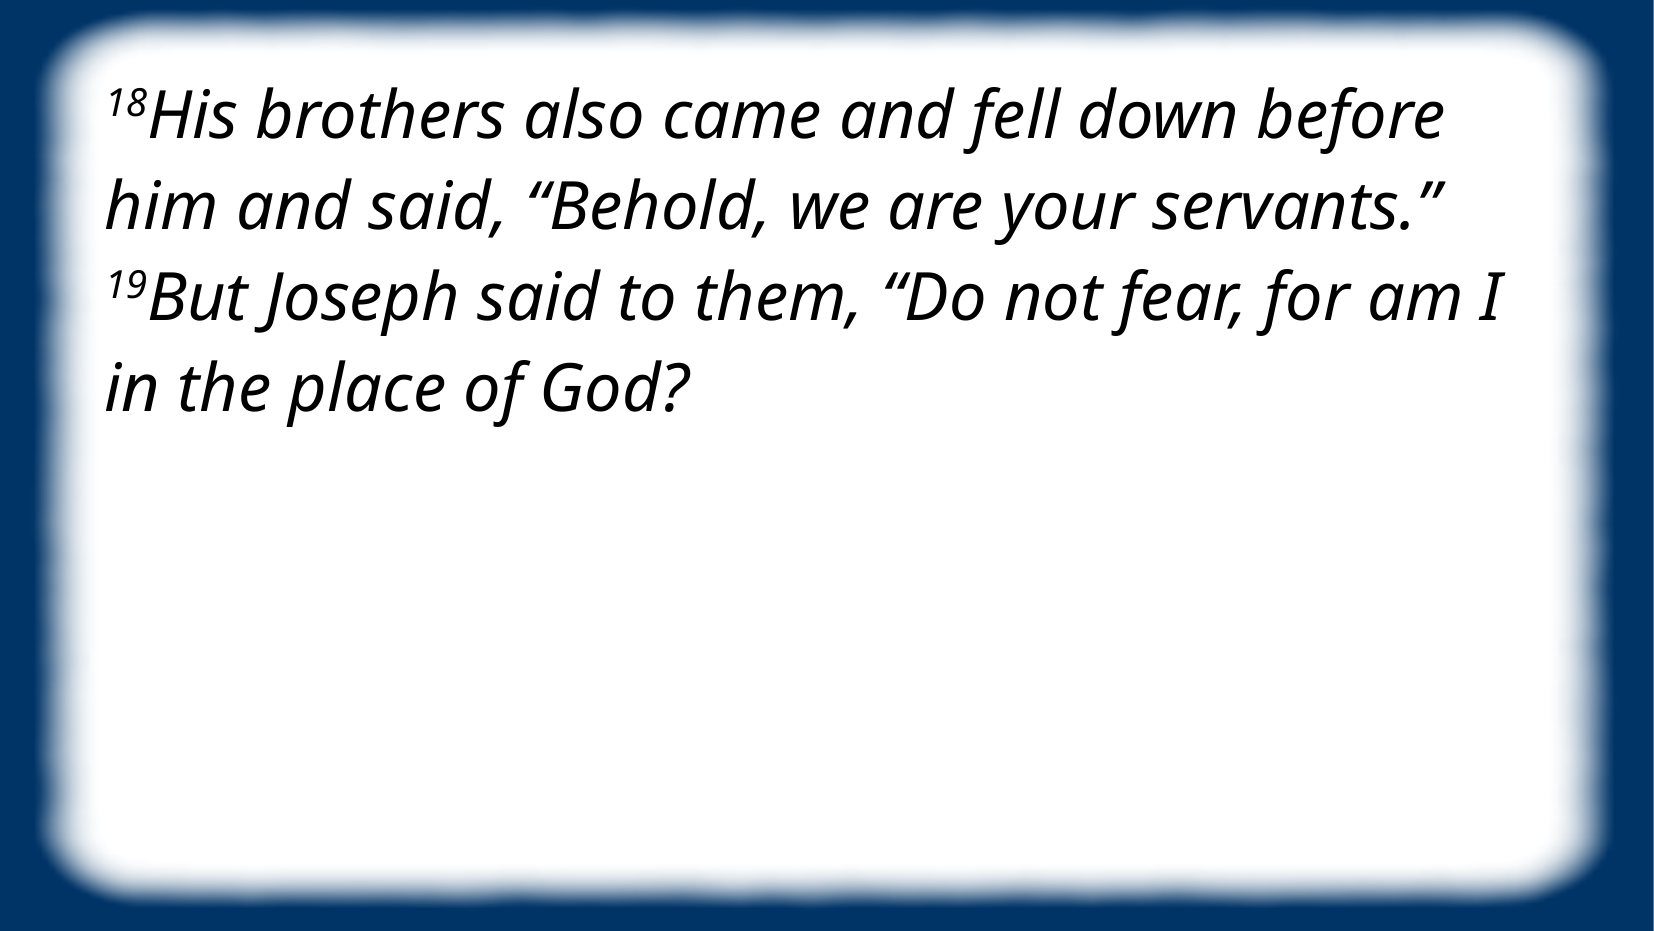

18His brothers also came and fell down before him and said, “Behold, we are your servants.” 19But Joseph said to them, “Do not fear, for am I in the place of God?